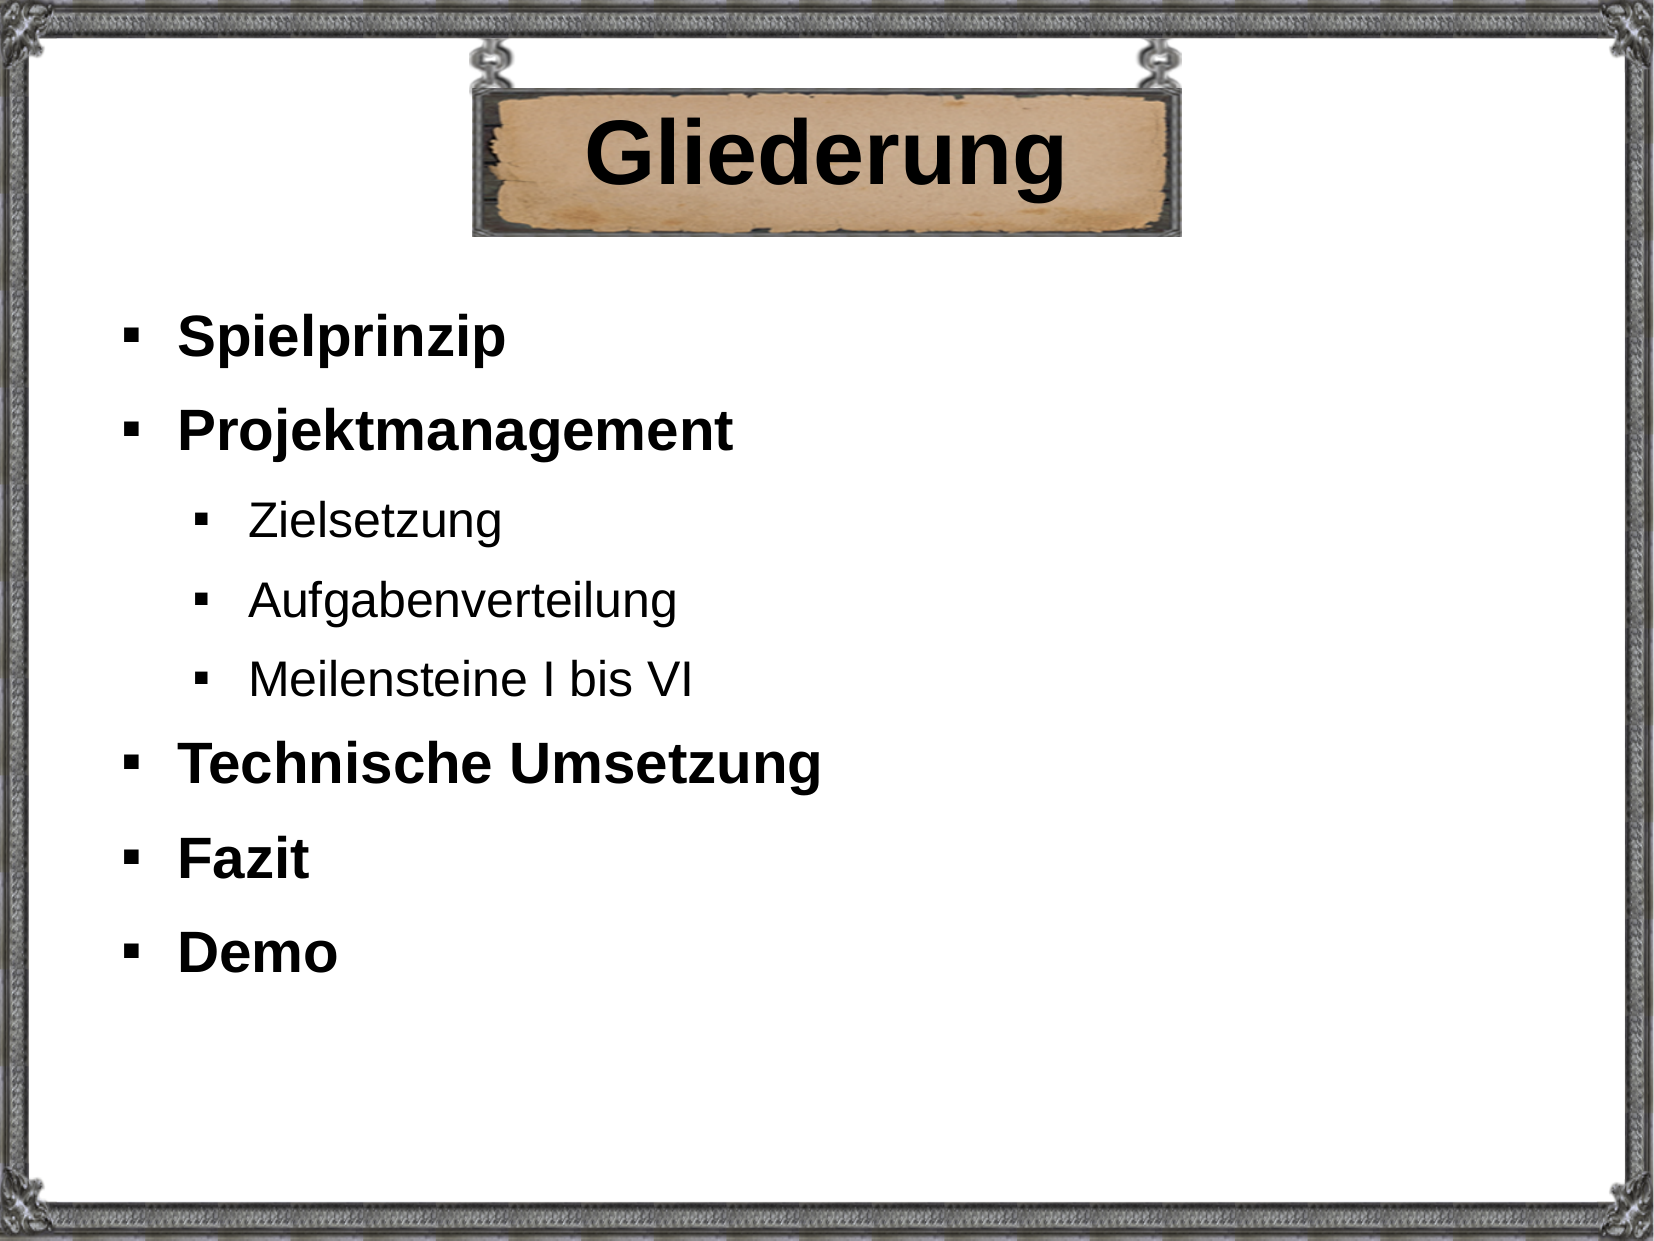

# Gliederung
Spielprinzip
Projektmanagement
Zielsetzung
Aufgabenverteilung
Meilensteine I bis VI
Technische Umsetzung
Fazit
Demo